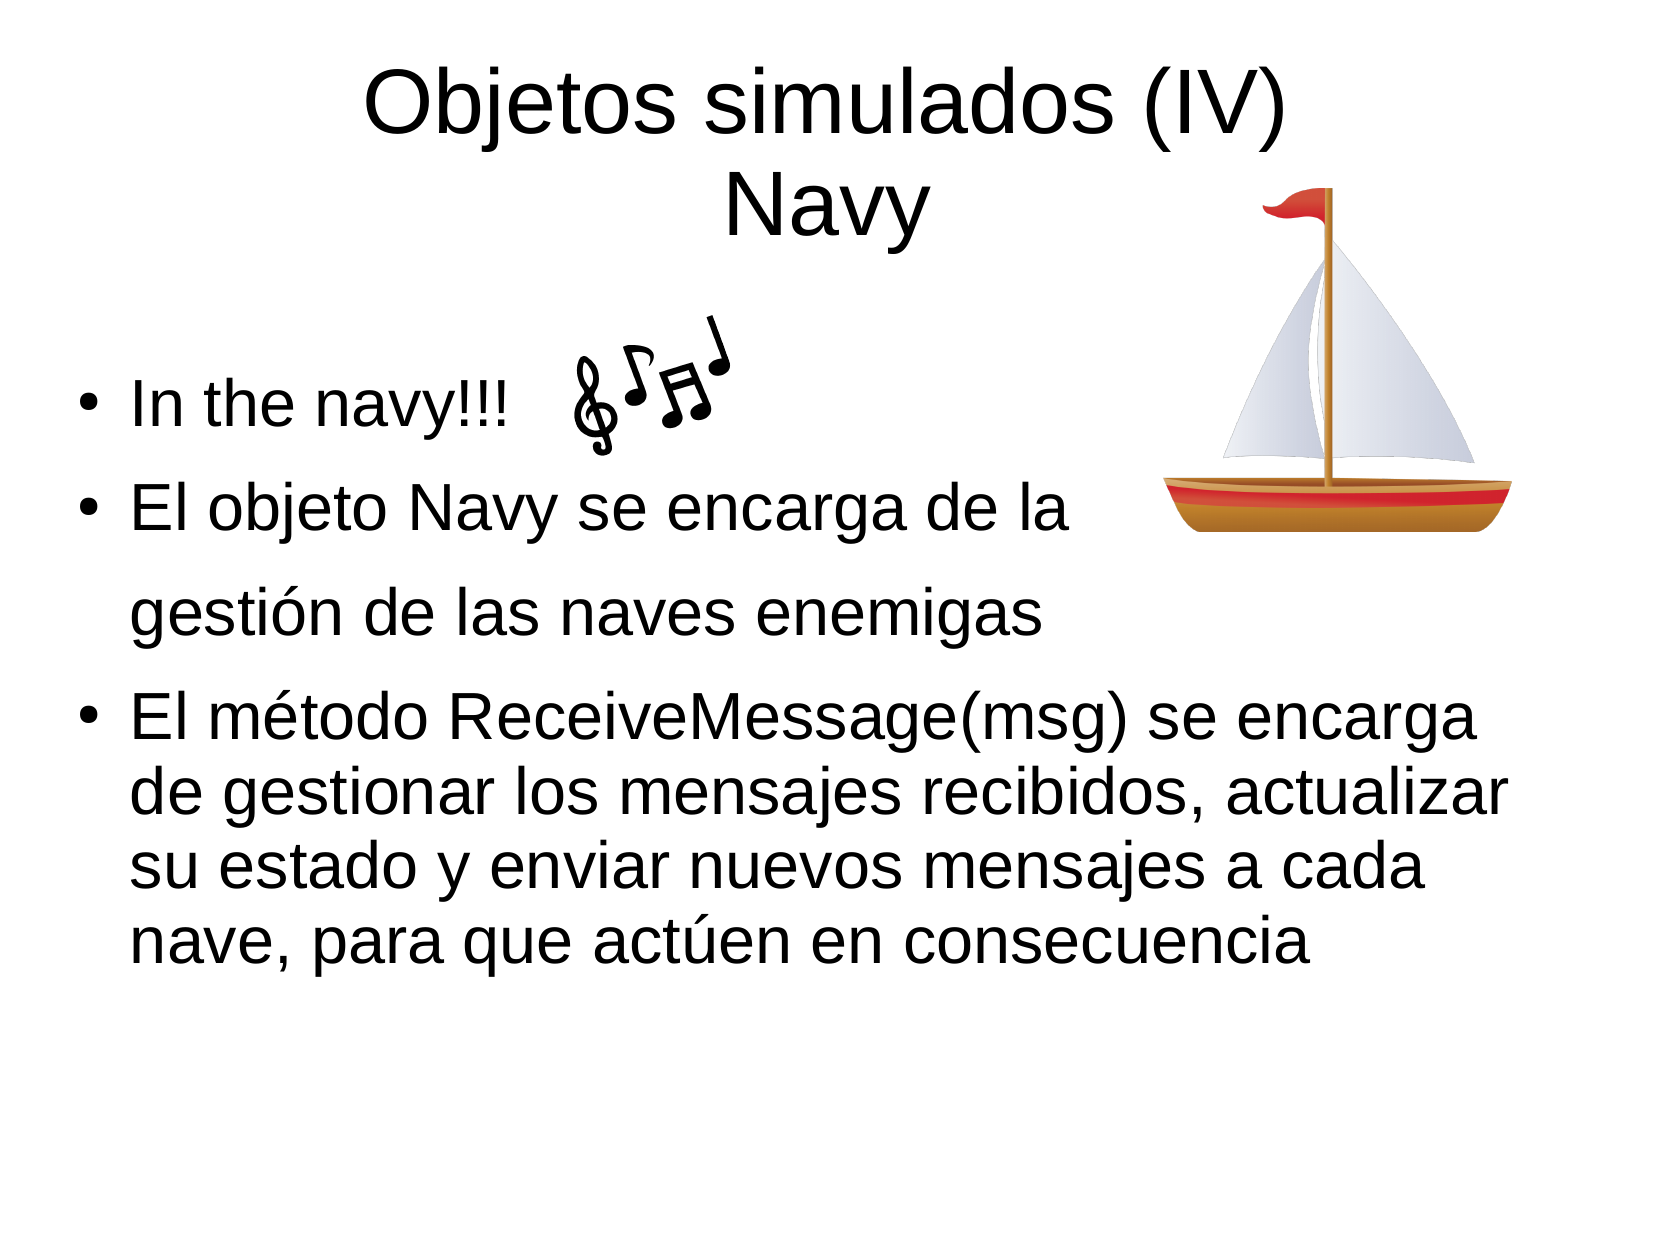

# Objetos simulados (IV) Navy
In the navy!!!
El objeto Navy se encarga de la
gestión de las naves enemigas
El método ReceiveMessage(msg) se encarga de gestionar los mensajes recibidos, actualizar su estado y enviar nuevos mensajes a cada nave, para que actúen en consecuencia